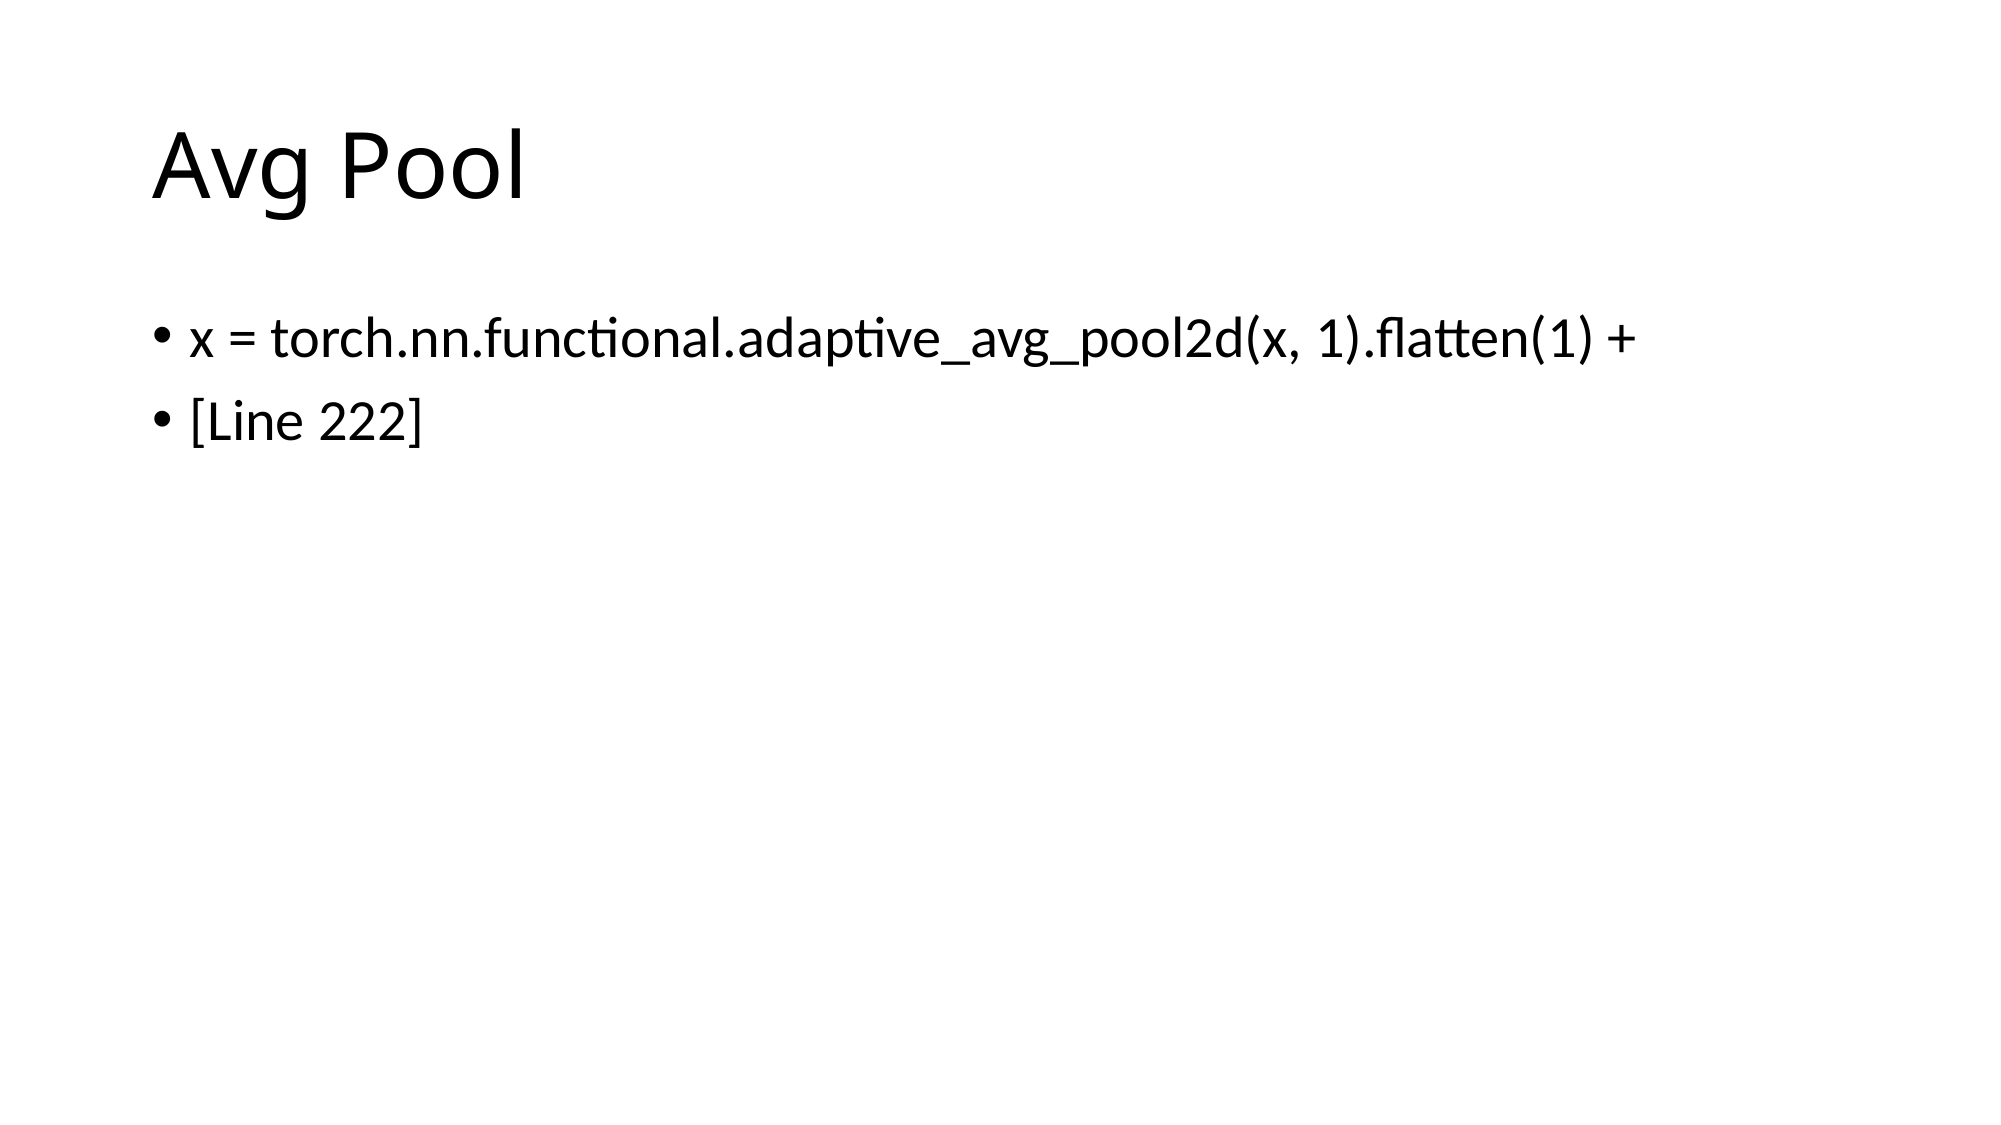

# Avg Pool
x = torch.nn.functional.adaptive_avg_pool2d(x, 1).flatten(1) +
[Line 222]